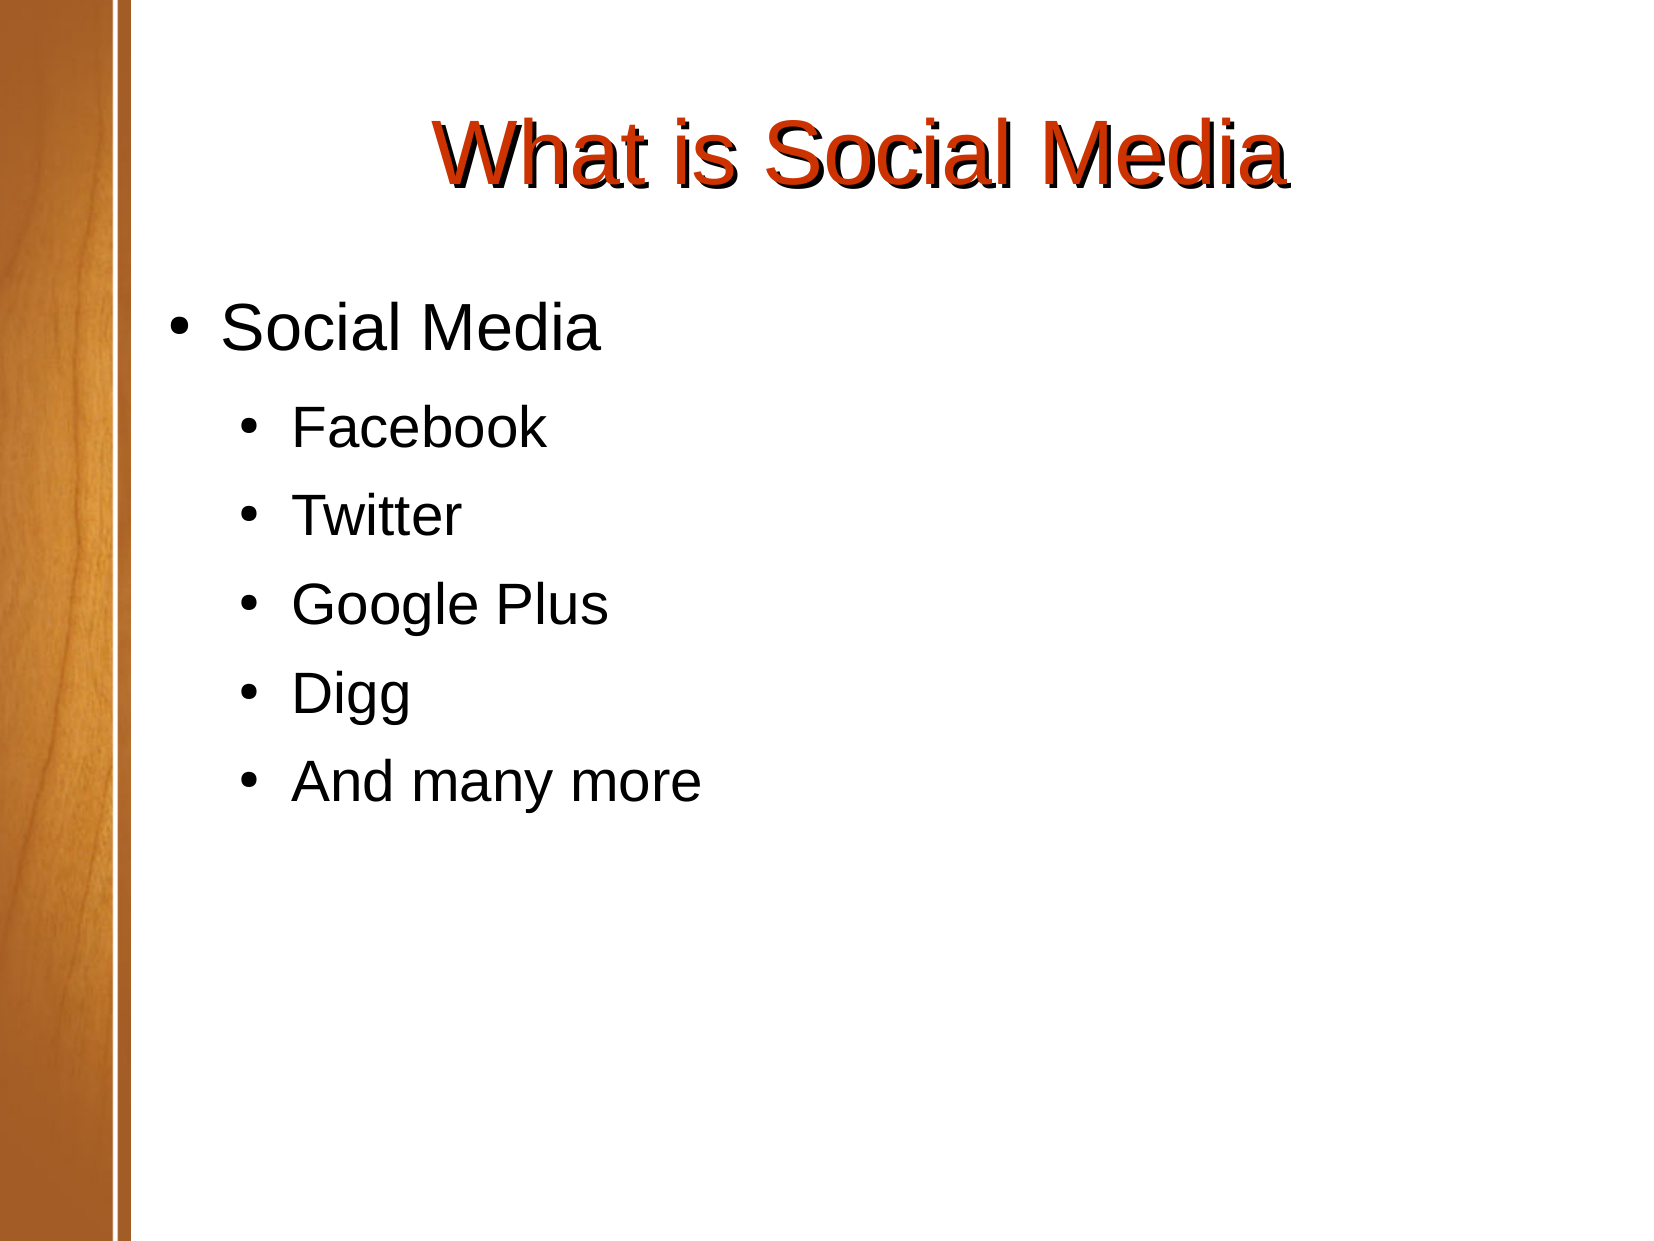

# What is Social Media
Social Media
Facebook
Twitter
Google Plus
Digg
And many more